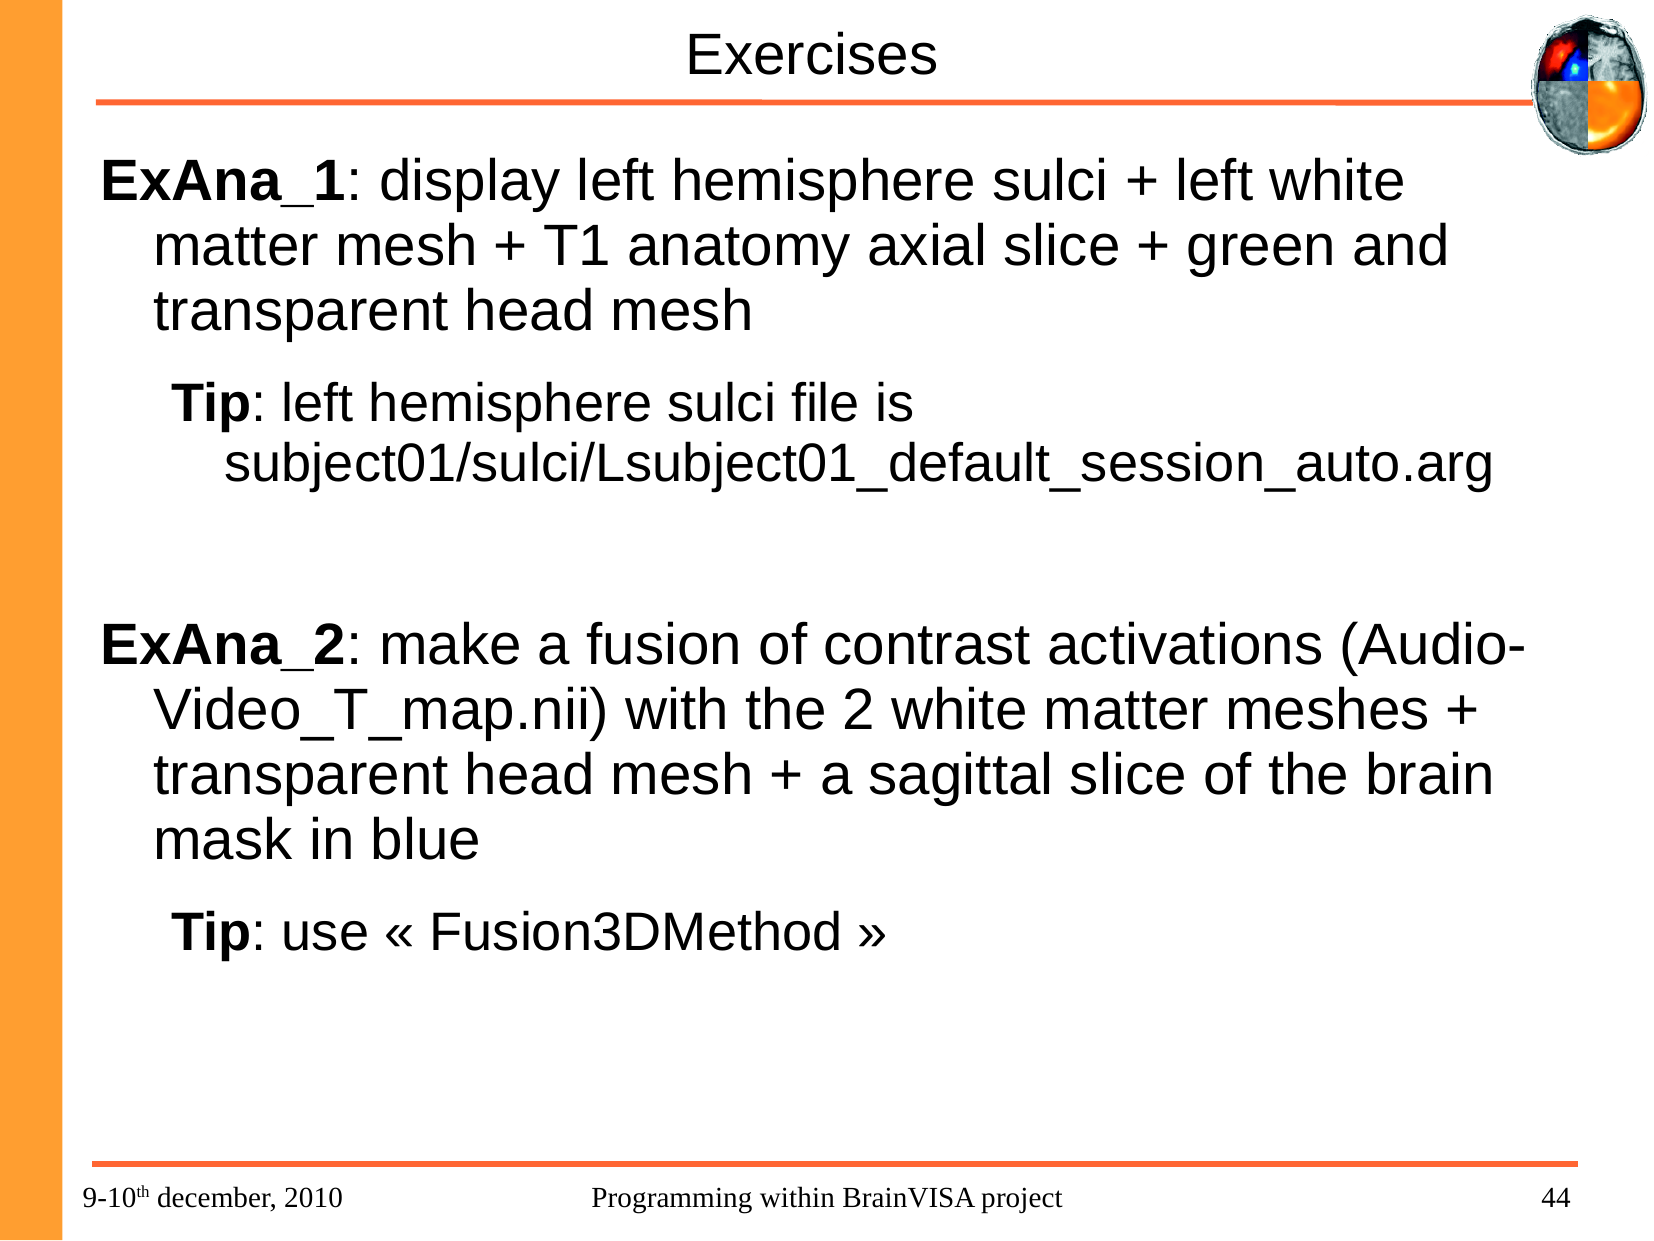

# Exercises
ExAna_1: display left hemisphere sulci + left white matter mesh + T1 anatomy axial slice + green and transparent head mesh
Tip: left hemisphere sulci file is subject01/sulci/Lsubject01_default_session_auto.arg
ExAna_2: make a fusion of contrast activations (Audio-Video_T_map.nii) with the 2 white matter meshes + transparent head mesh + a sagittal slice of the brain mask in blue
Tip: use « Fusion3DMethod »
44